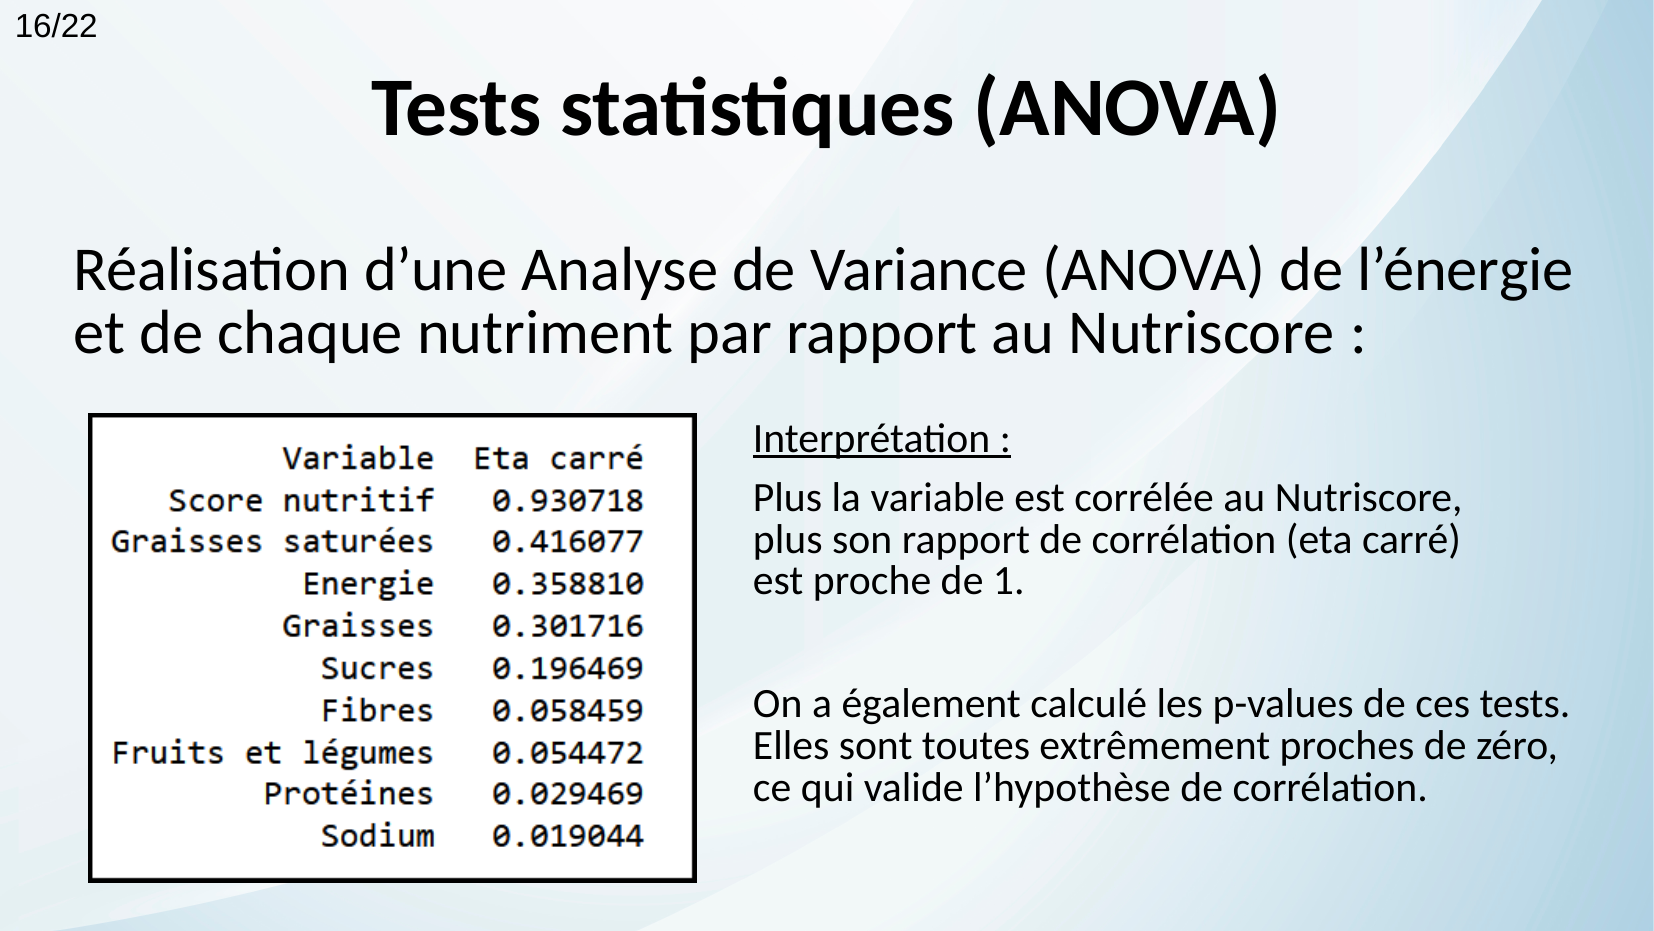

16/22
# Tests statistiques (ANOVA)
Réalisation d’une Analyse de Variance (ANOVA) de l’énergie et de chaque nutriment par rapport au Nutriscore :
Interprétation :
Plus la variable est corrélée au Nutriscore, plus son rapport de corrélation (eta carré) est proche de 1.
On a également calculé les p-values de ces tests. Elles sont toutes extrêmement proches de zéro,
ce qui valide l’hypothèse de corrélation.